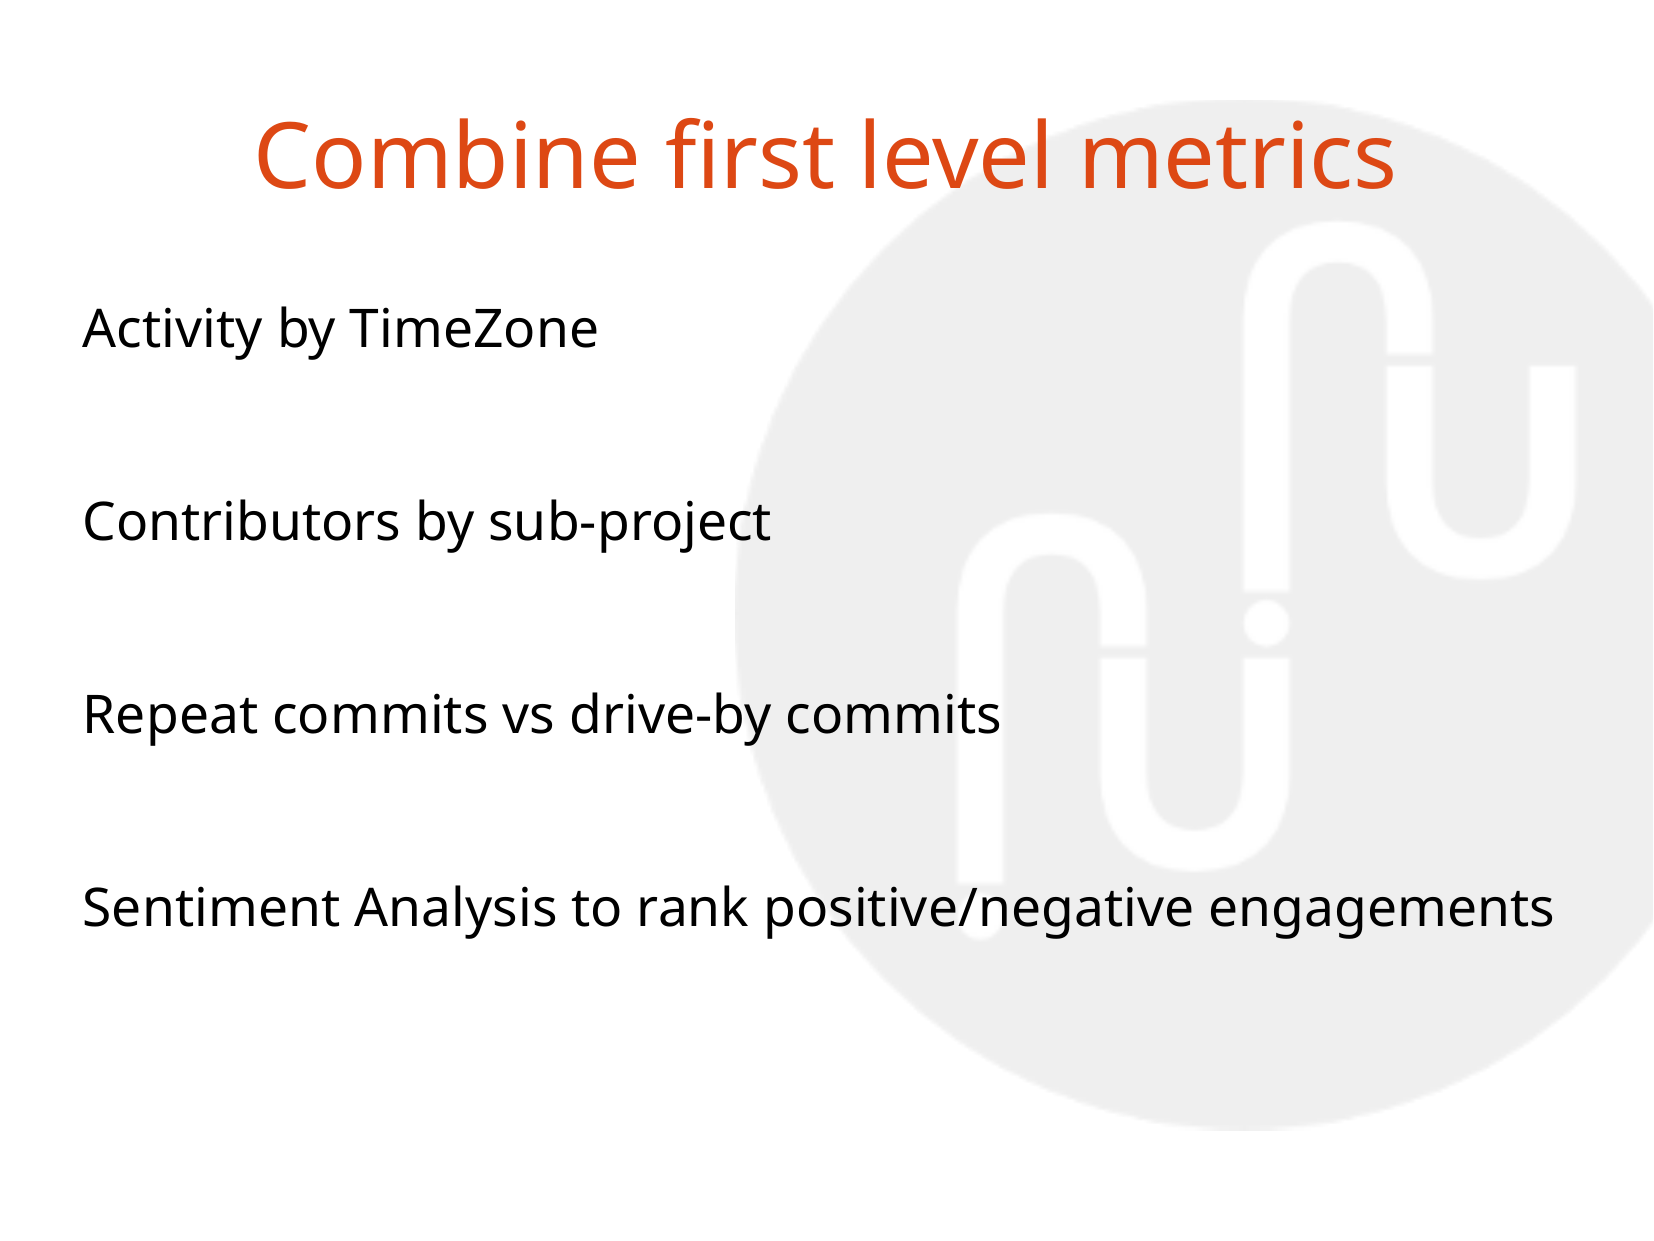

# Combine first level metrics
Activity by TimeZone
Contributors by sub-project
Repeat commits vs drive-by commits
Sentiment Analysis to rank positive/negative engagements